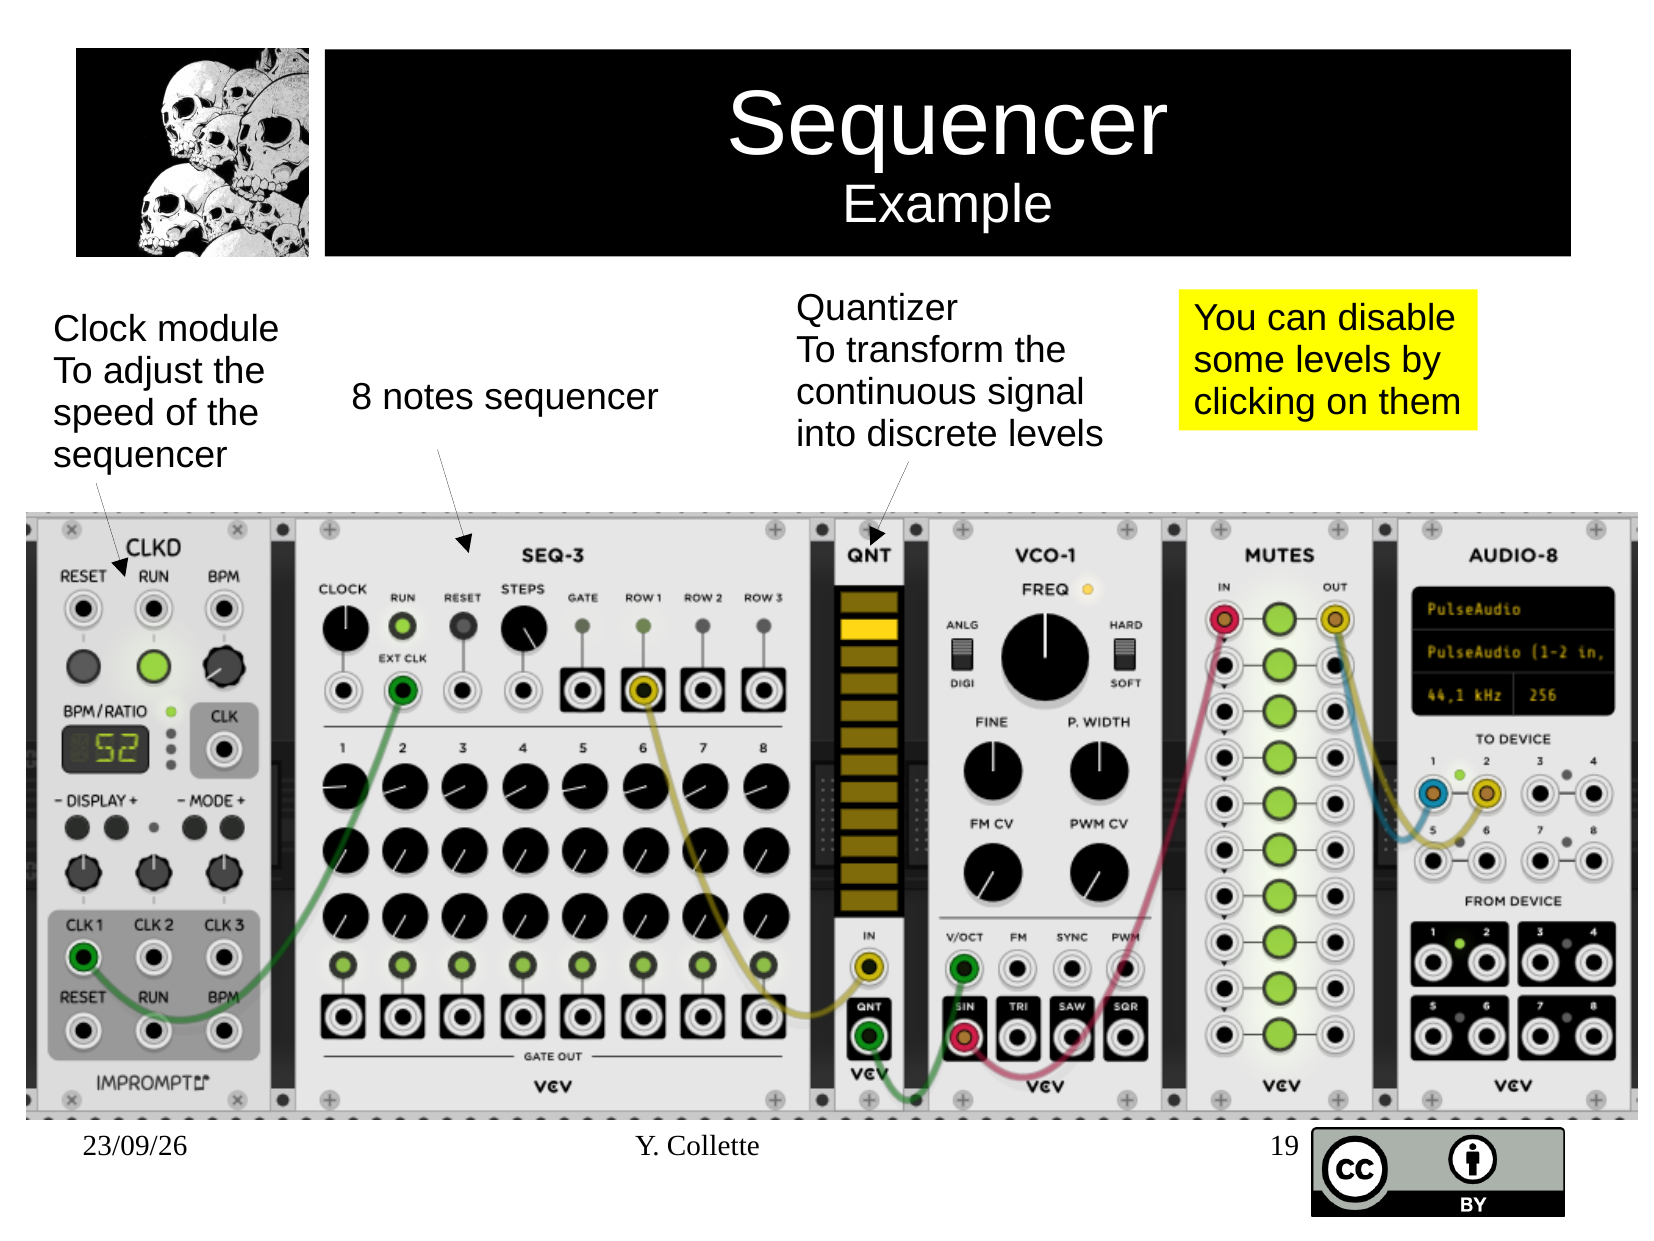

# Sequencer Example
Quantizer
To transform the continuous signal into discrete levels
You can disable some levels by clicking on them
Clock module
To adjust the speed of the sequencer
8 notes sequencer
Y. Collette
19